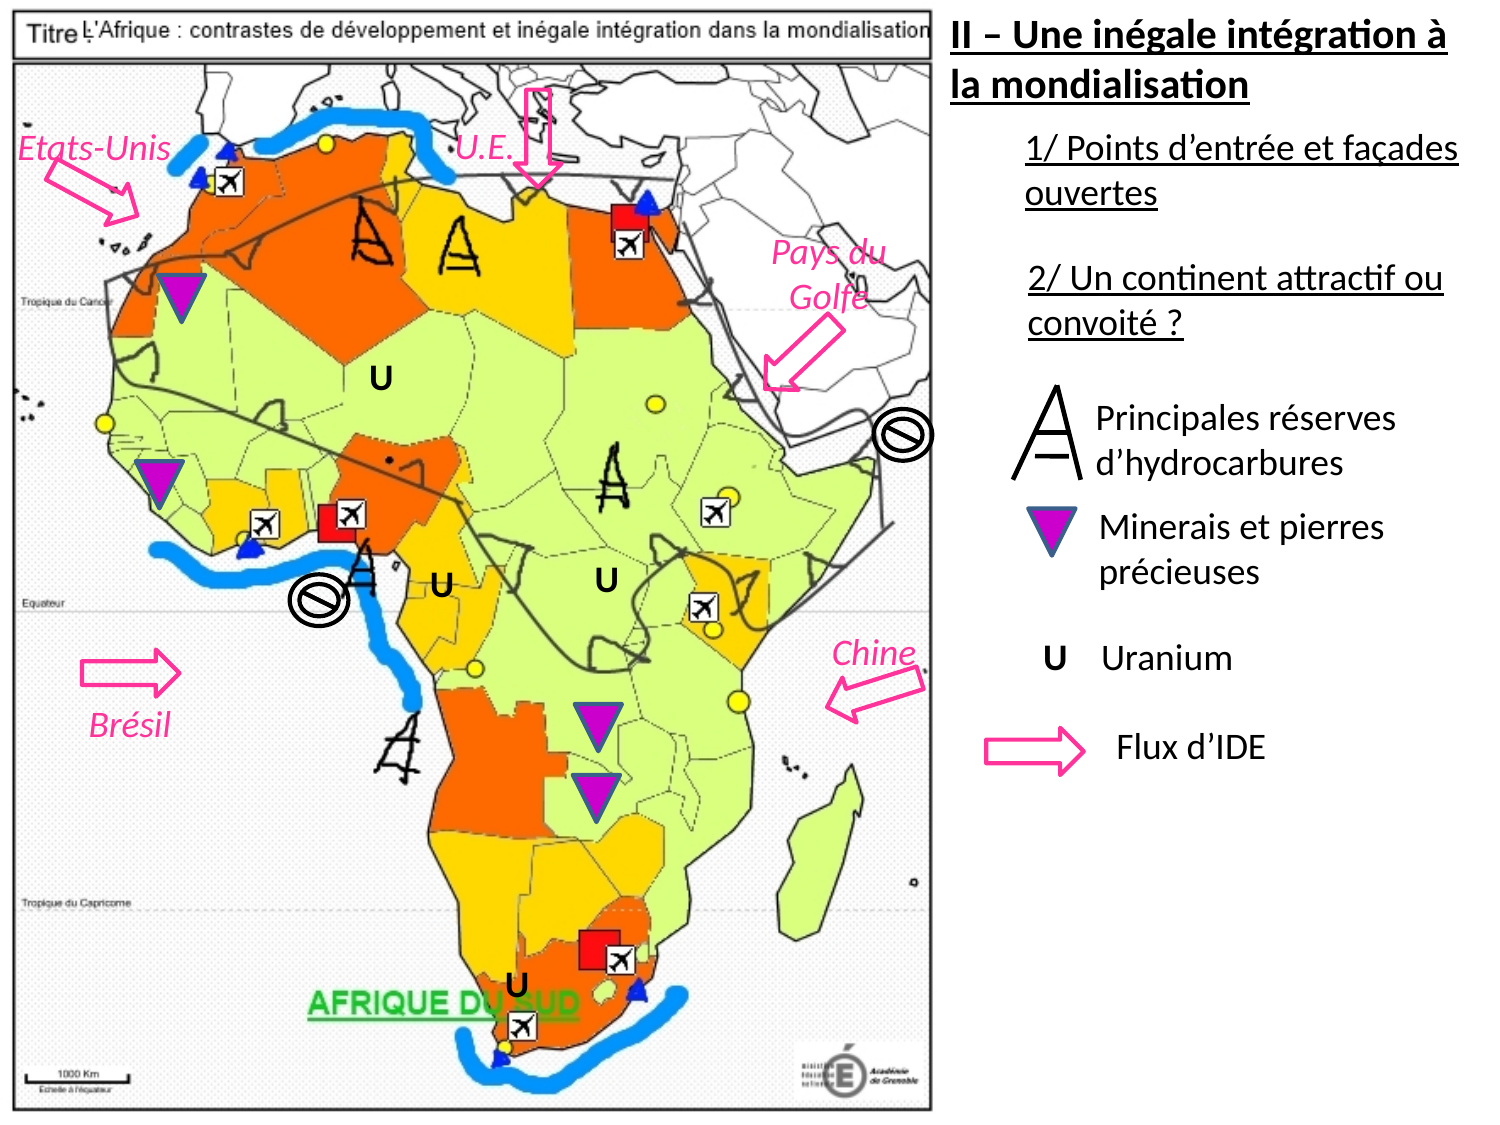

II – Une inégale intégration à la mondialisation
U.E.
Etats-Unis
1/ Points d’entrée et façades ouvertes
Pays du
Golfe
2/ Un continent attractif ou convoité ?
U
Principales réserves d’hydrocarbures
Minerais et pierres précieuses
U
U
Chine
U
Uranium
Brésil
Flux d’IDE
U